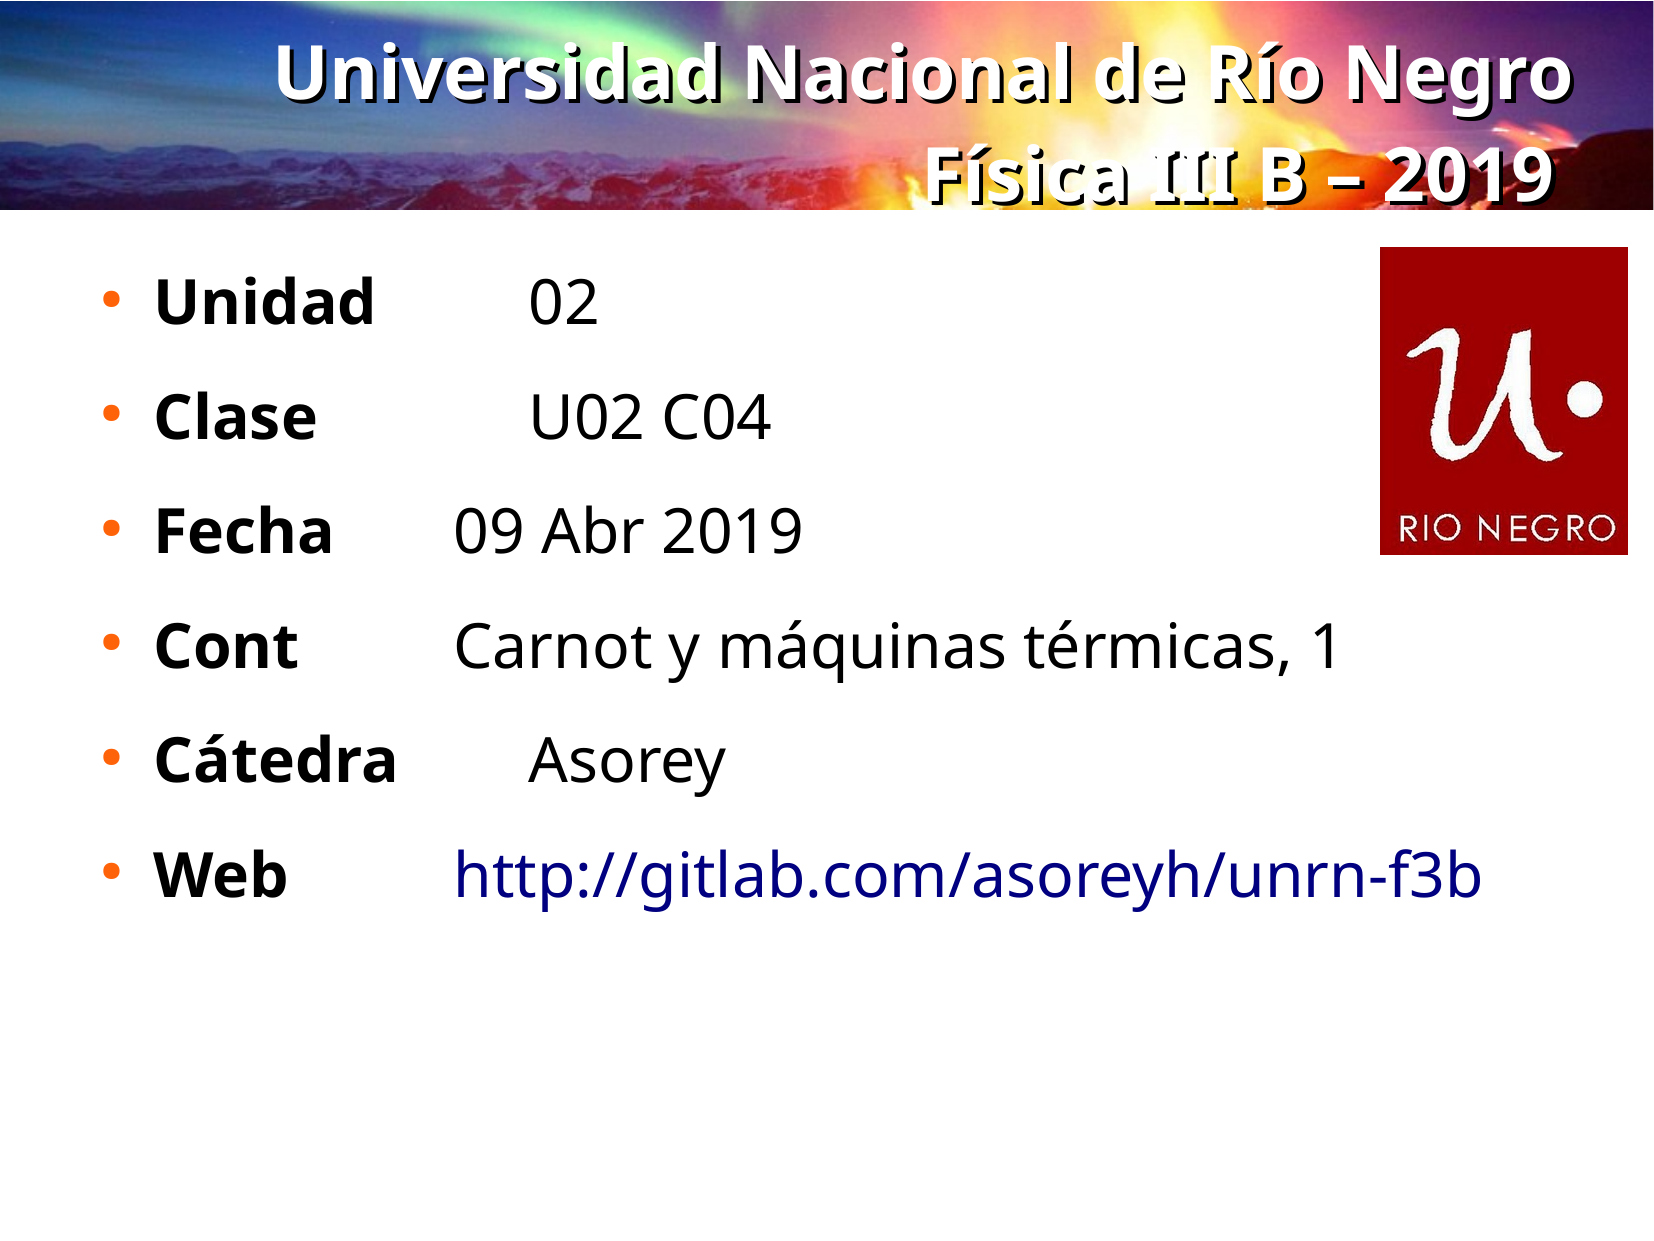

# Universidad Nacional de Río Negro Física III B – 2019
Unidad 		02
Clase			U02 C04
Fecha		09 Abr 2019
Cont			Carnot y máquinas térmicas, 1
Cátedra		Asorey
Web			http://gitlab.com/asoreyh/unrn-f3b